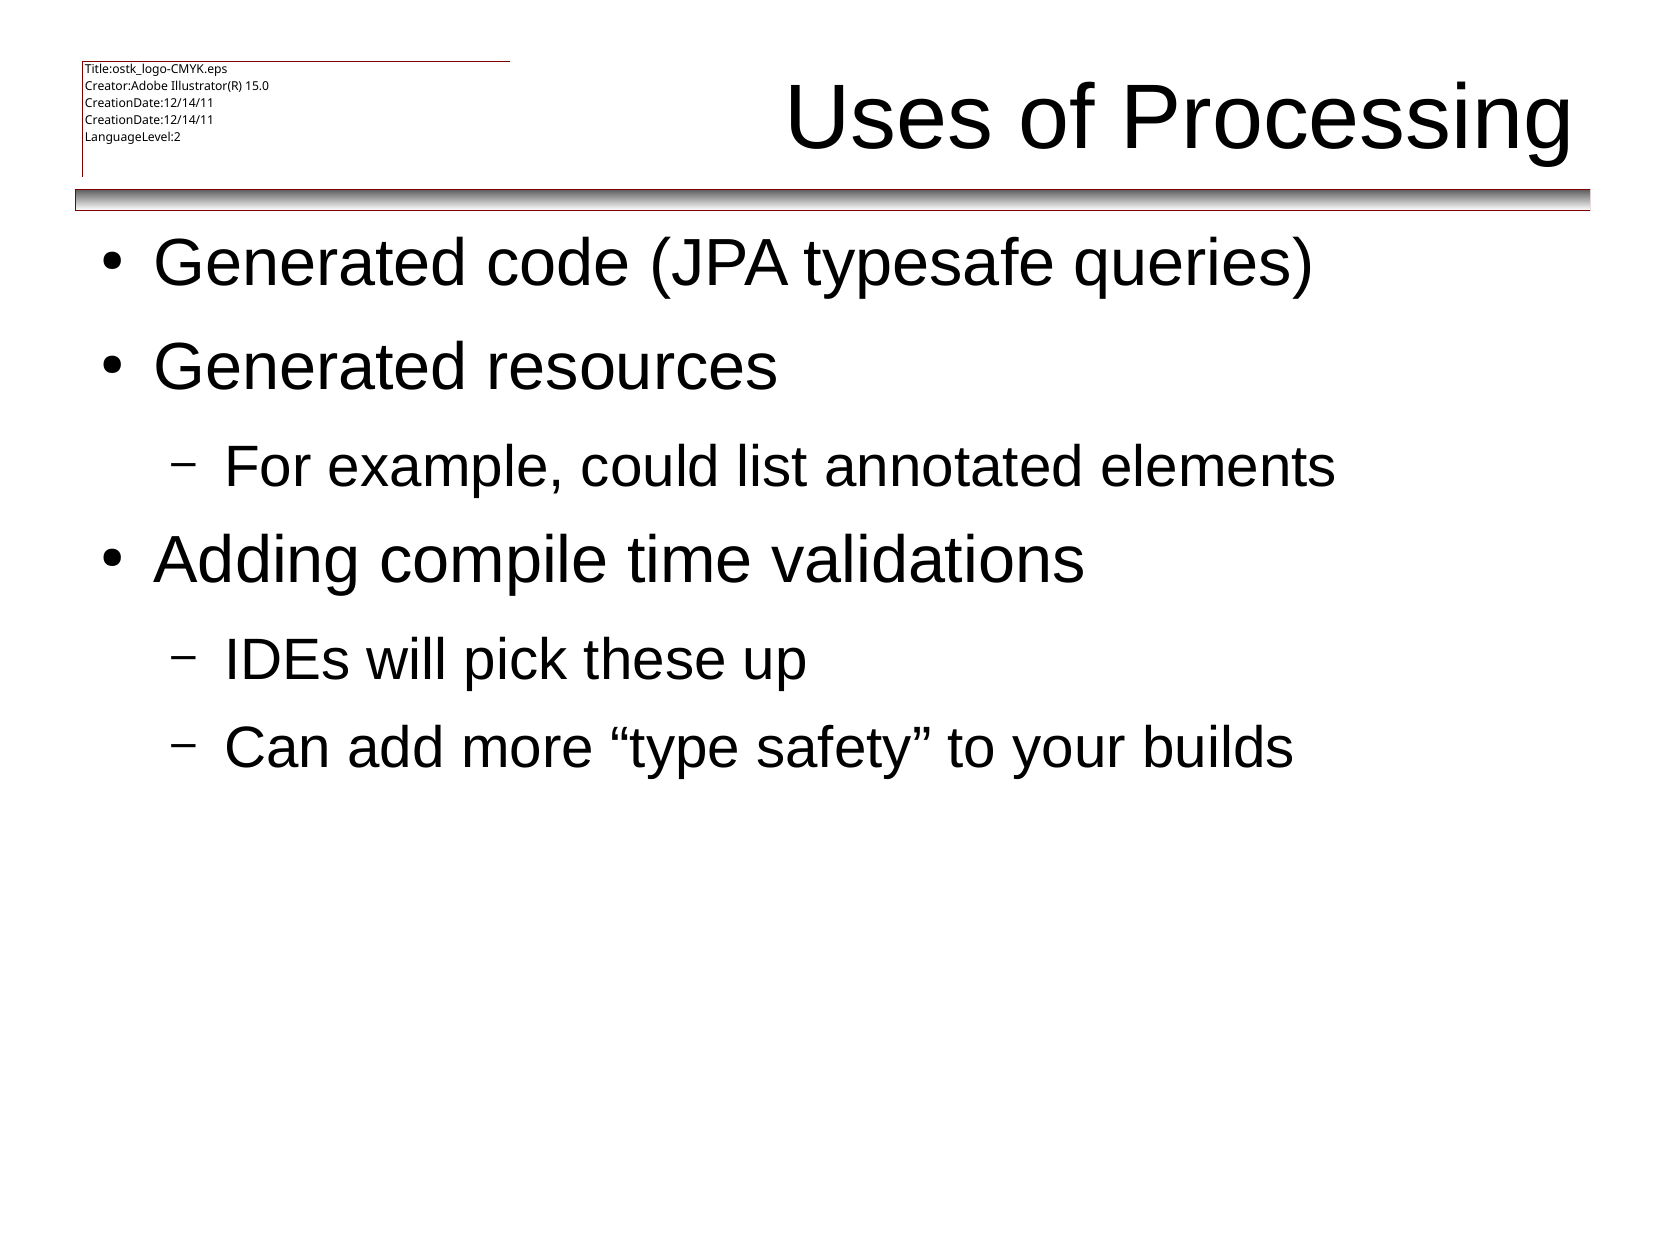

# Uses of Processing
Generated code (JPA typesafe queries)
Generated resources
For example, could list annotated elements
Adding compile time validations
IDEs will pick these up
Can add more “type safety” to your builds